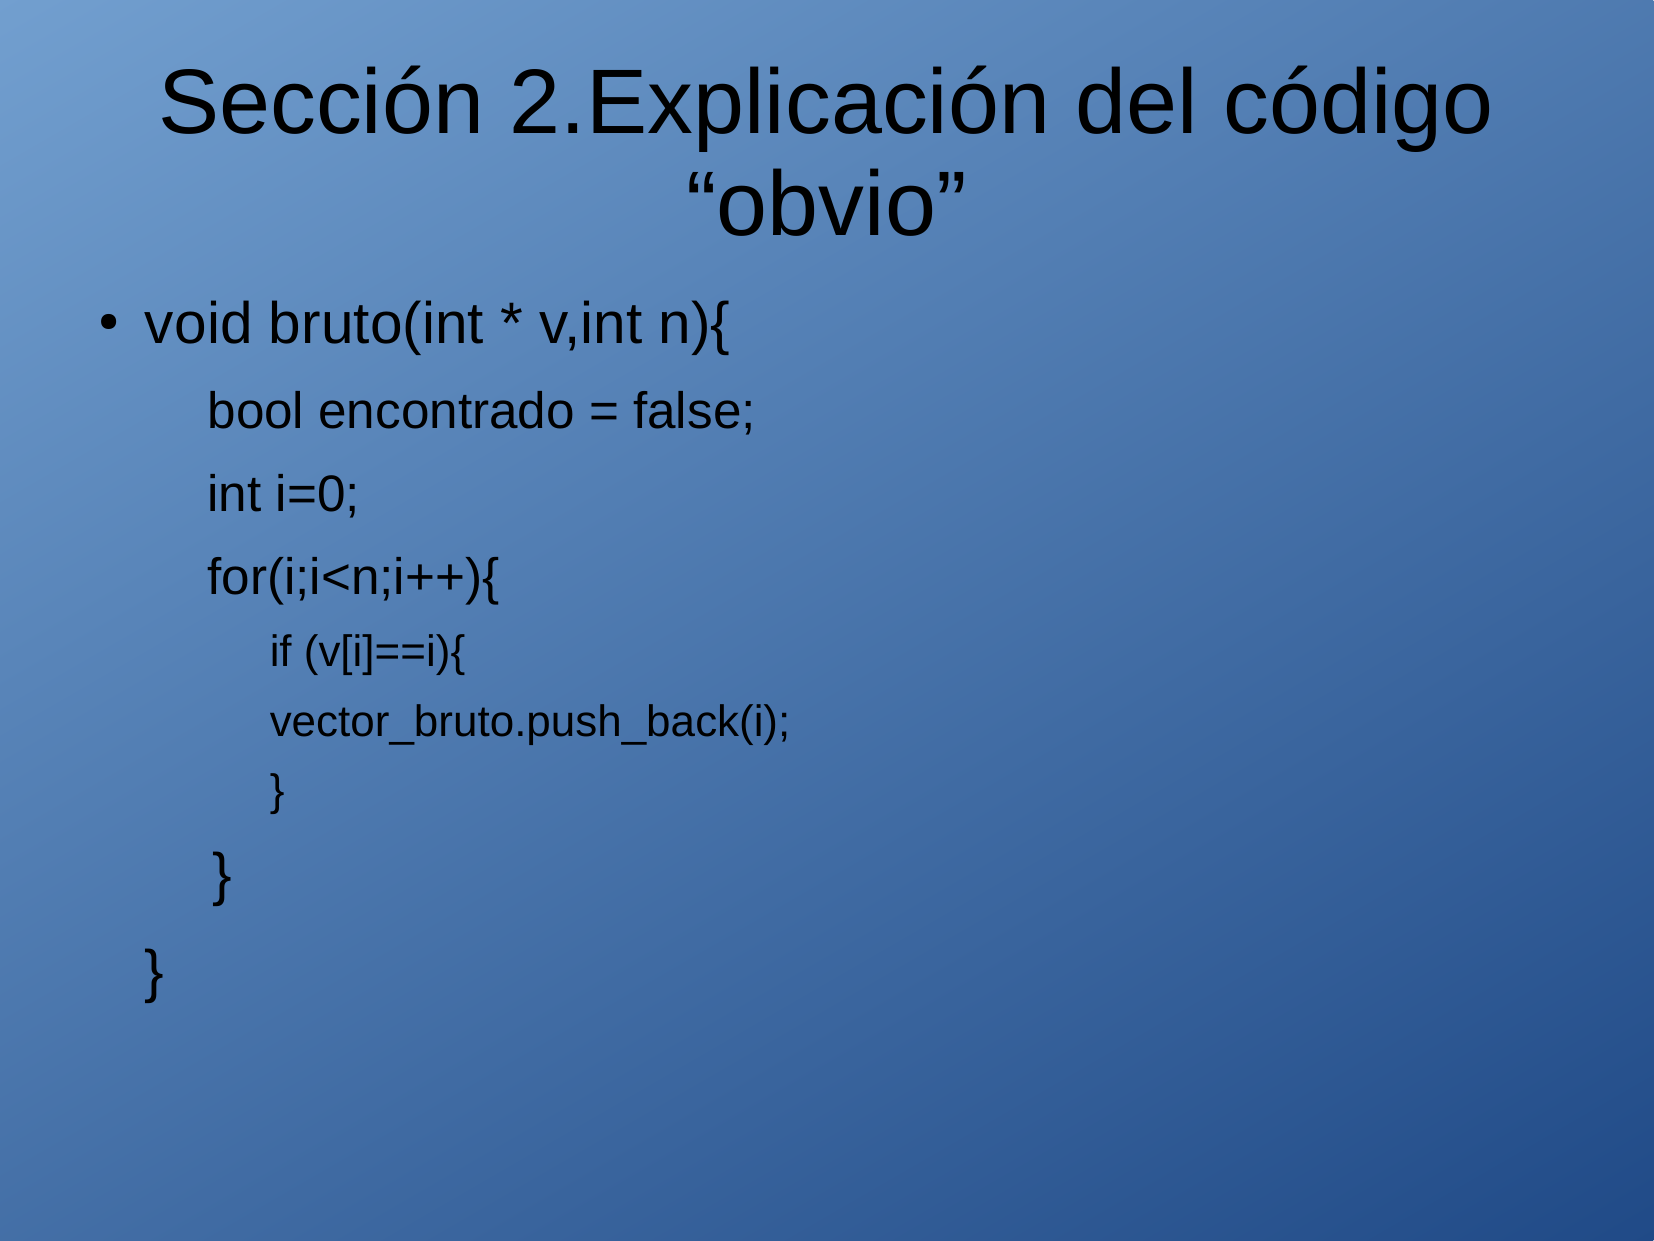

# Sección 2.Explicación del código “obvio”
void bruto(int * v,int n){
bool encontrado = false;
int i=0;
for(i;i<n;i++){
if (v[i]==i){
vector_bruto.push_back(i);
}
 }
}